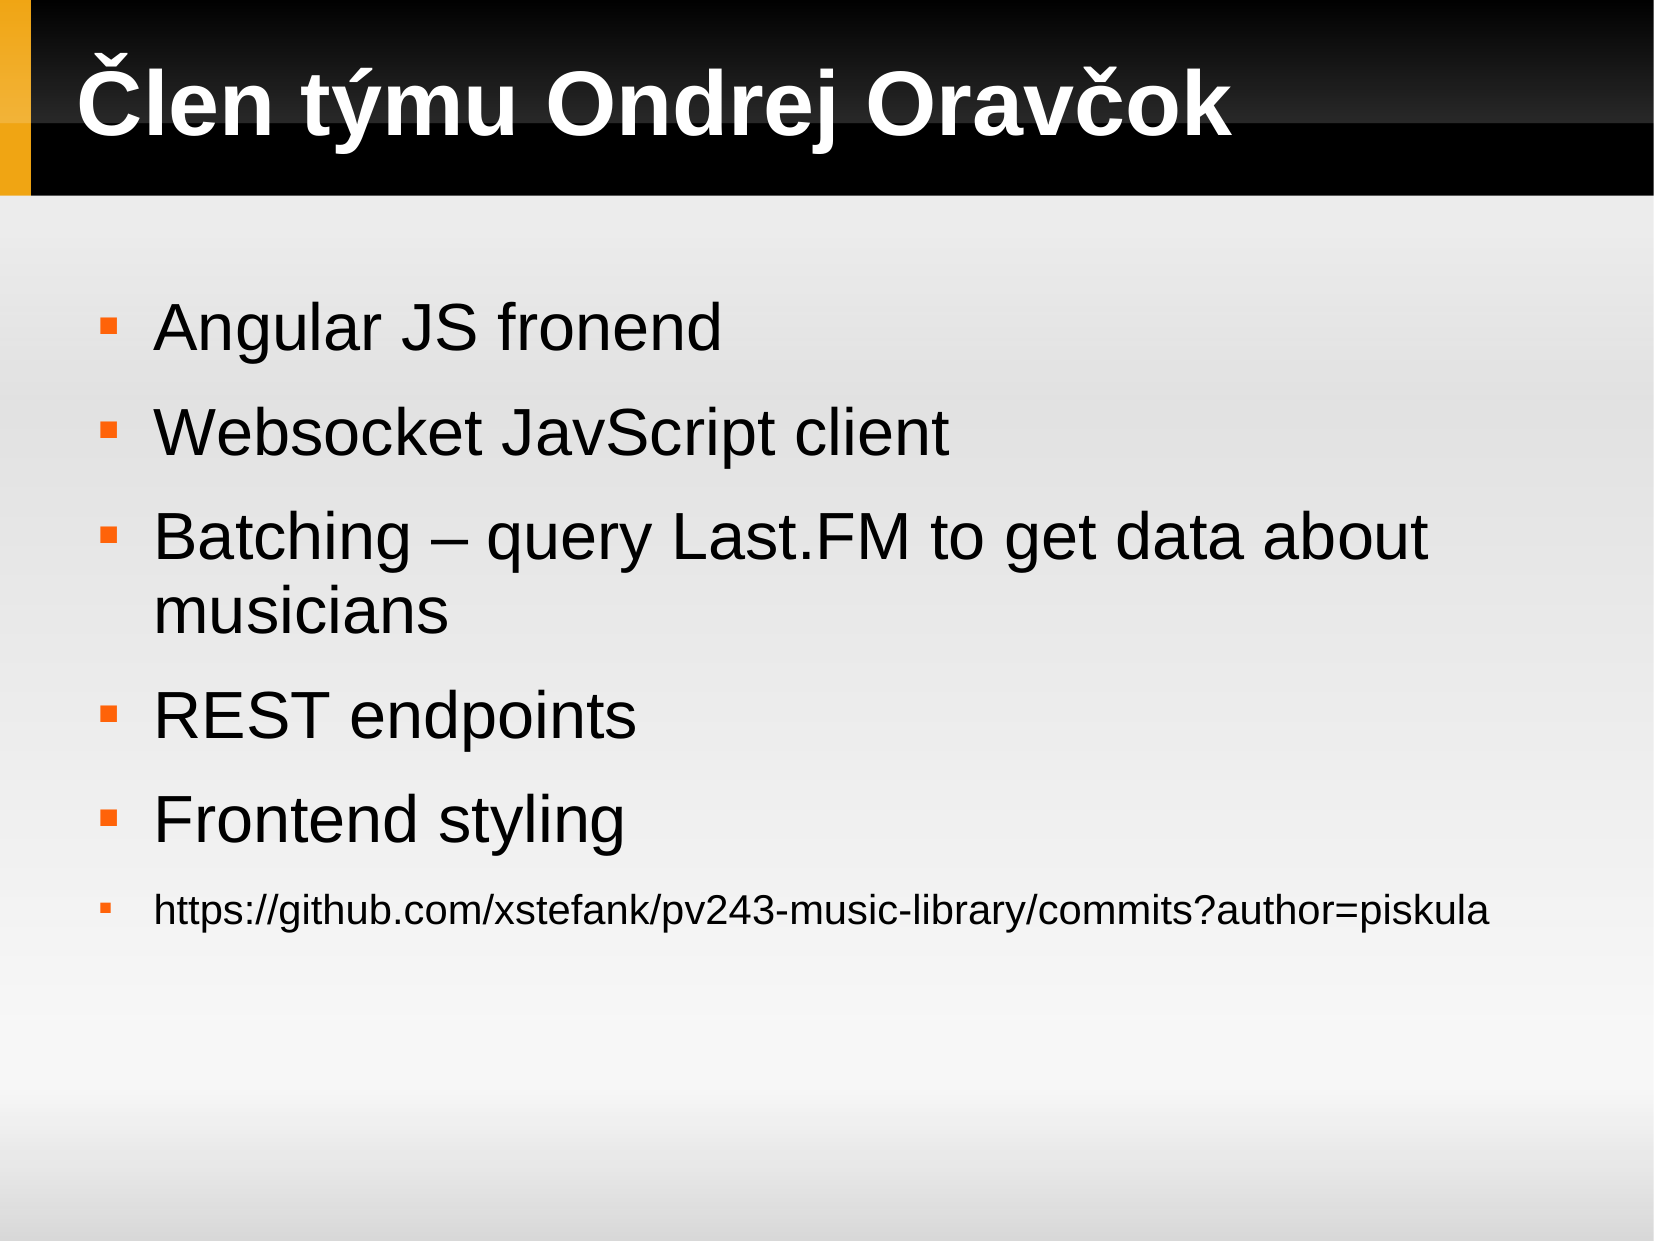

# Člen týmu Ondrej Oravčok
Angular JS fronend
Websocket JavScript client
Batching – query Last.FM to get data about musicians
REST endpoints
Frontend styling
https://github.com/xstefank/pv243-music-library/commits?author=piskula